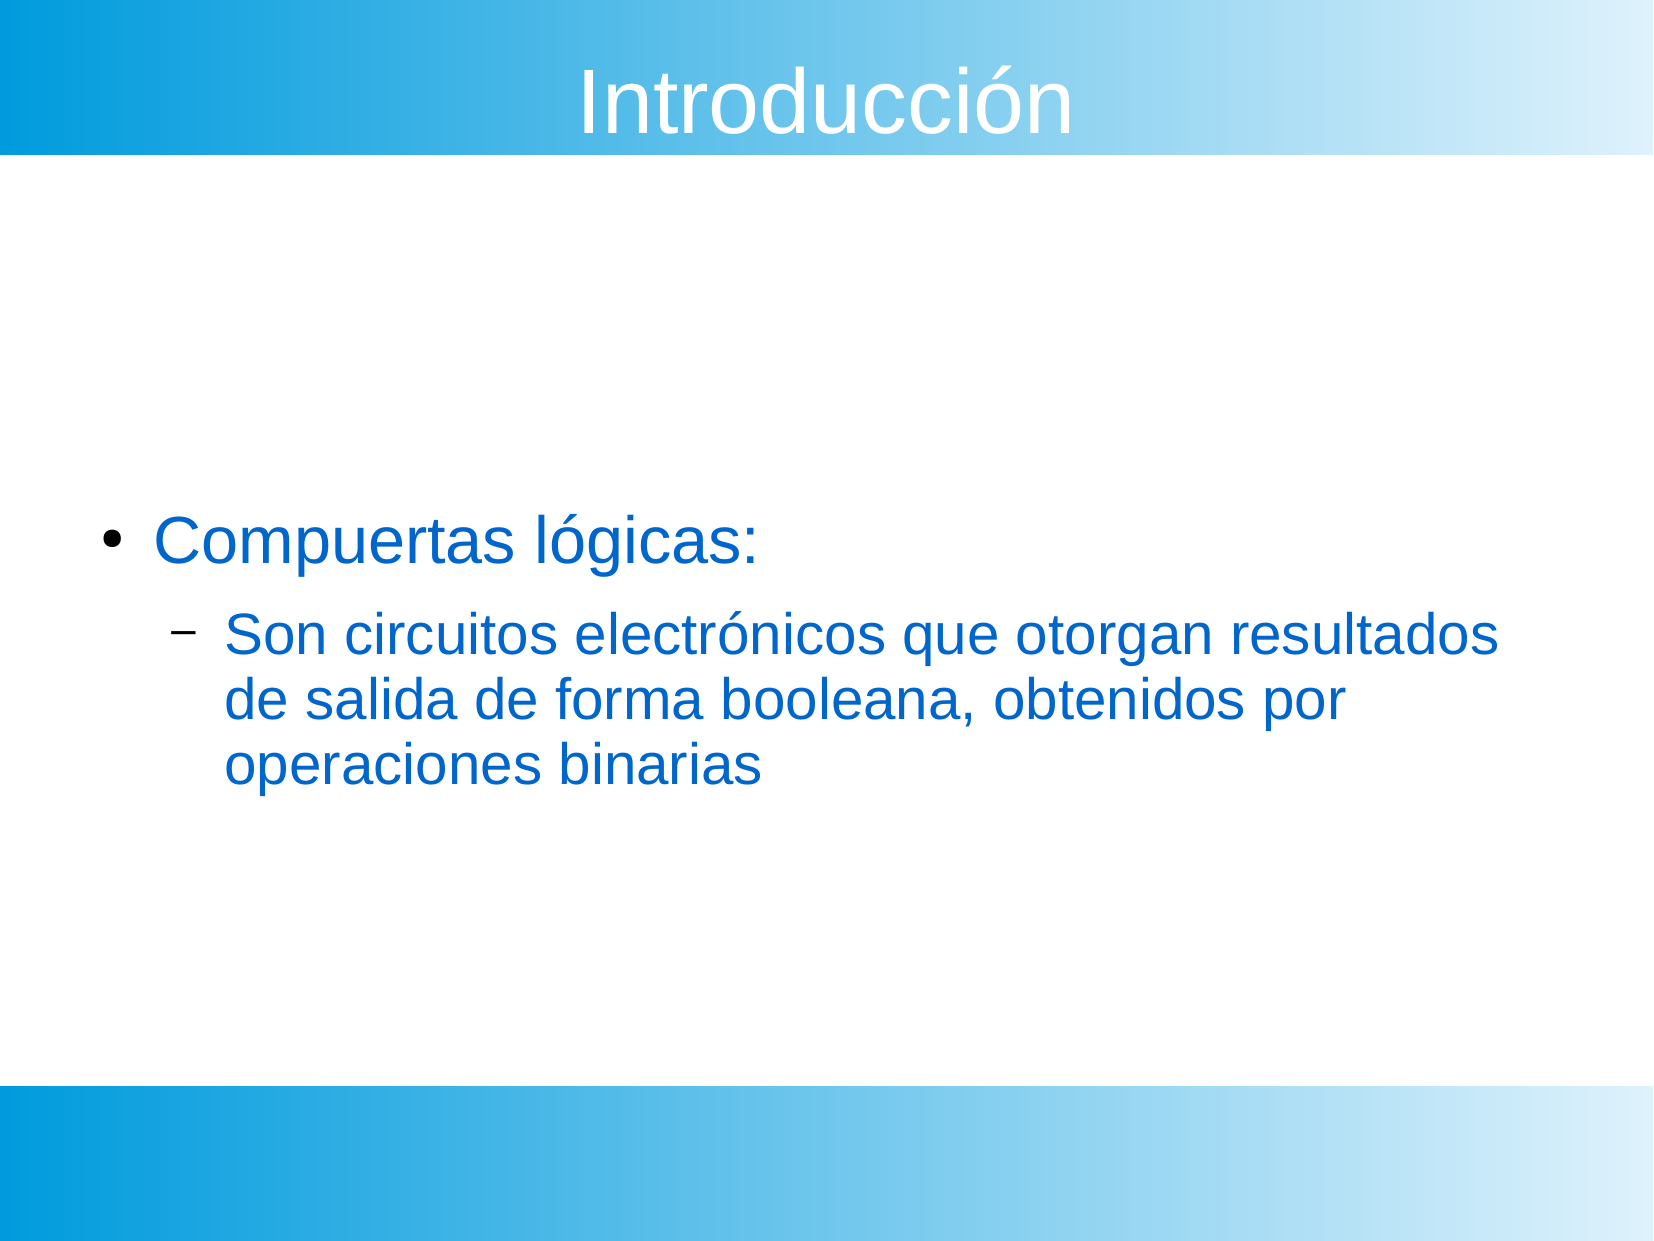

# Introducción
Compuertas lógicas:
Son circuitos electrónicos que otorgan resultados de salida de forma booleana, obtenidos por operaciones binarias